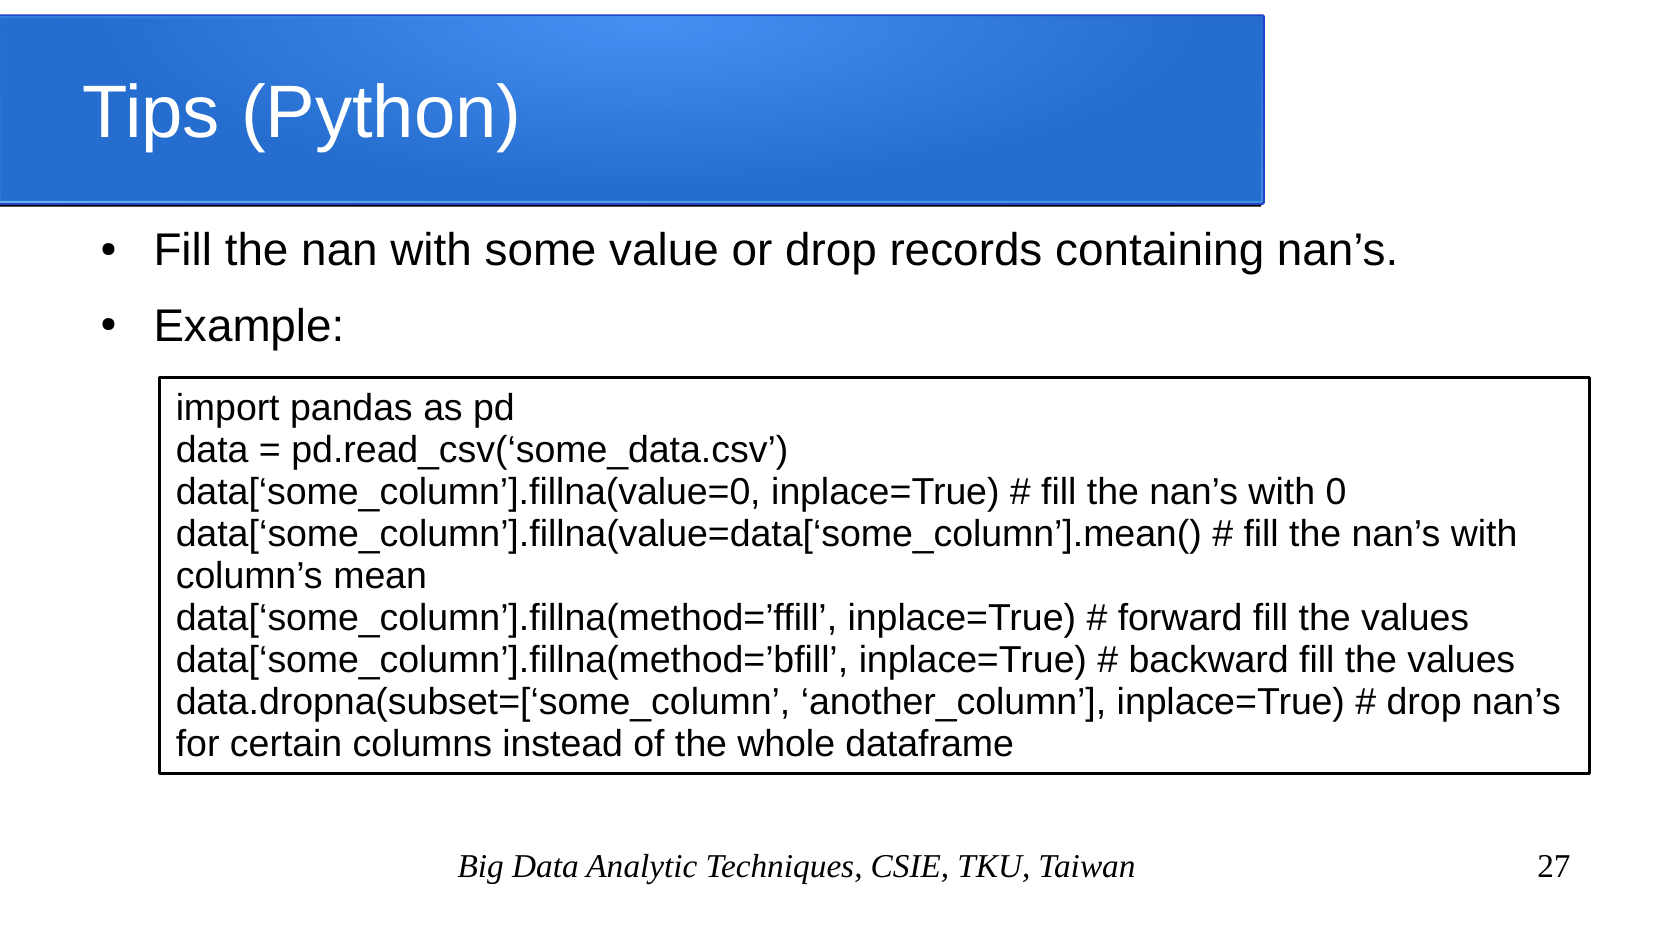

# Tips (Python)
Fill the nan with some value or drop records containing nan’s.
Example:
import pandas as pd
data = pd.read_csv(‘some_data.csv’)
data[‘some_column’].fillna(value=0, inplace=True) # fill the nan’s with 0
data[‘some_column’].fillna(value=data[‘some_column’].mean() # fill the nan’s with column’s mean
data[‘some_column’].fillna(method=’ffill’, inplace=True) # forward fill the values
data[‘some_column’].fillna(method=’bfill’, inplace=True) # backward fill the values
data.dropna(subset=[‘some_column’, ‘another_column’], inplace=True) # drop nan’s for certain columns instead of the whole dataframe
Big Data Analytic Techniques, CSIE, TKU, Taiwan
27